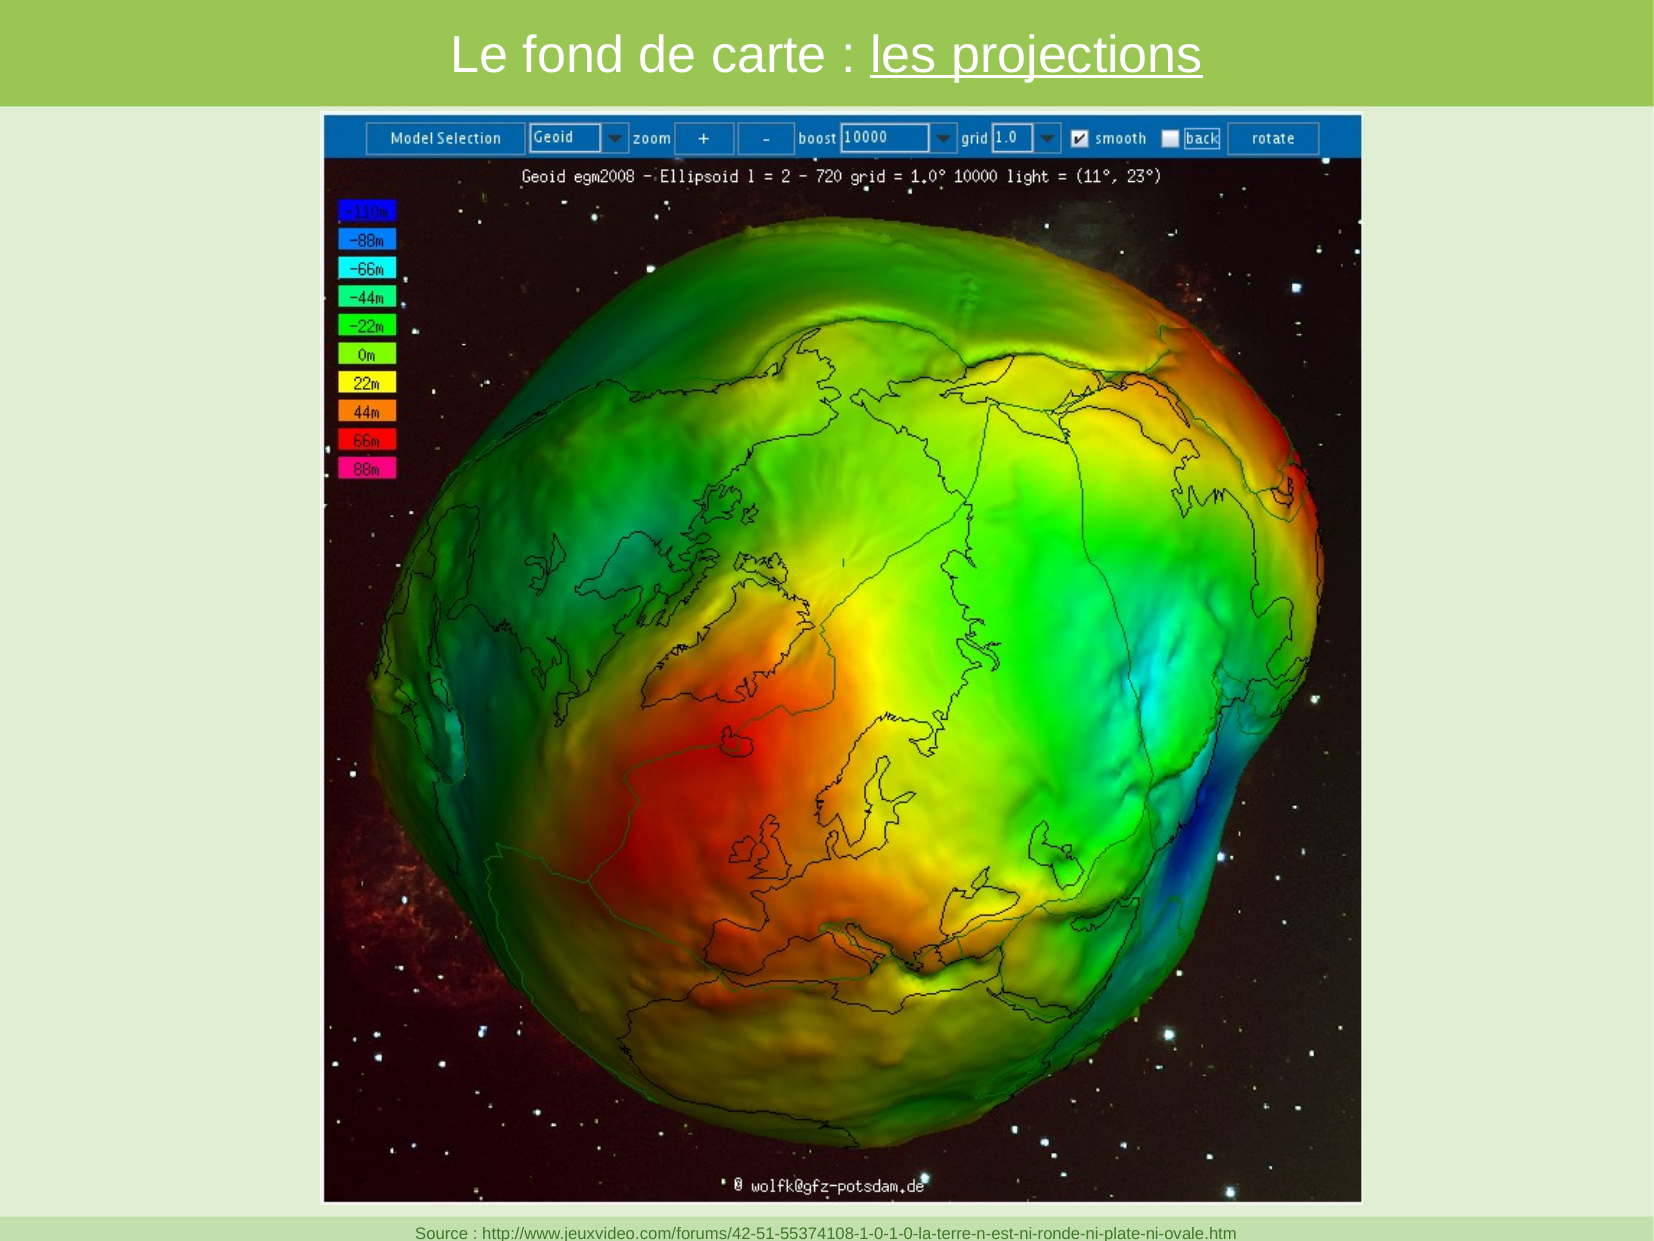

# Le fond de carte : les projections
Source : http://www.jeuxvideo.com/forums/42-51-55374108-1-0-1-0-la-terre-n-est-ni-ronde-ni-plate-ni-ovale.htm